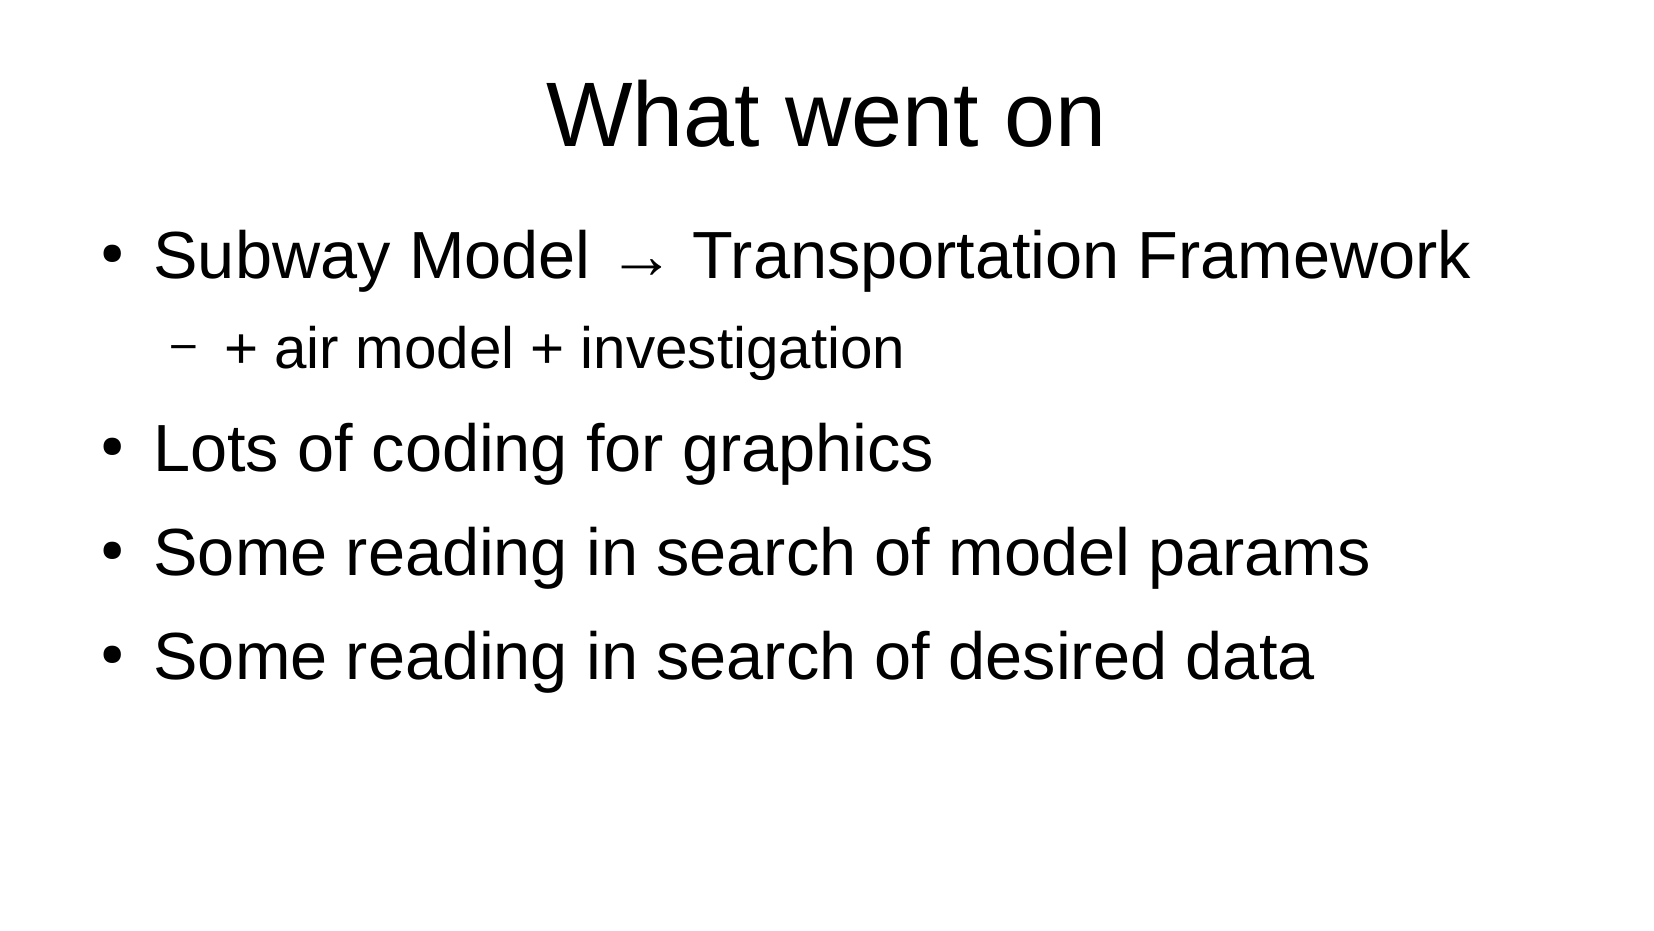

# What went on
Subway Model → Transportation Framework
+ air model + investigation
Lots of coding for graphics
Some reading in search of model params
Some reading in search of desired data